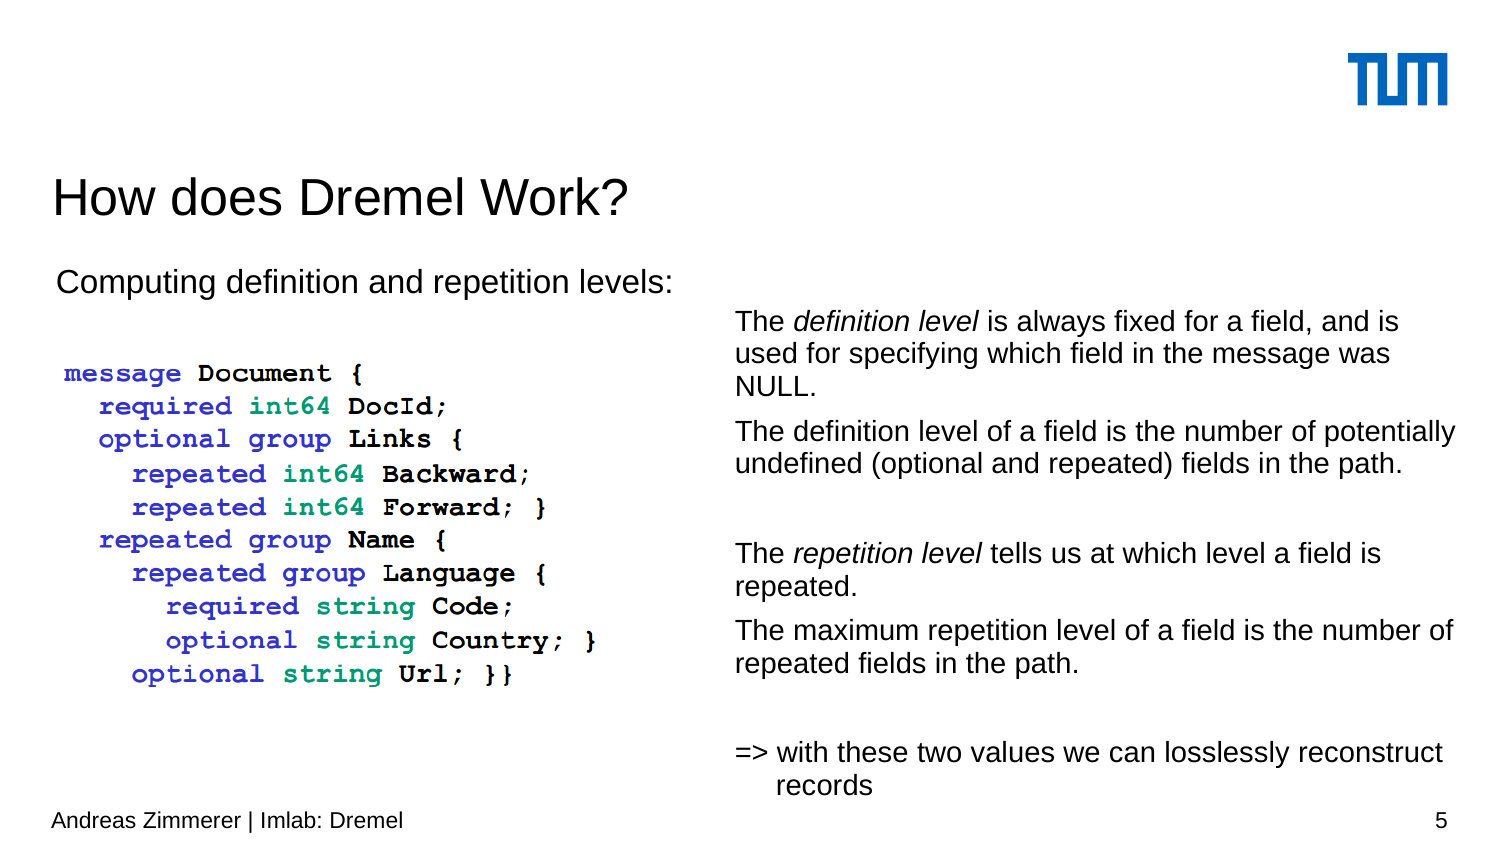

How does Dremel Work?
# Computing definition and repetition levels:
The definition level is always fixed for a field, and is used for specifying which field in the message was NULL.
The definition level of a field is the number of potentially undefined (optional and repeated) fields in the path.
The repetition level tells us at which level a field is repeated.
The maximum repetition level of a field is the number of repeated fields in the path.
=> with these two values we can losslessly reconstruct
 records
Andreas Zimmerer | Imlab: Dremel